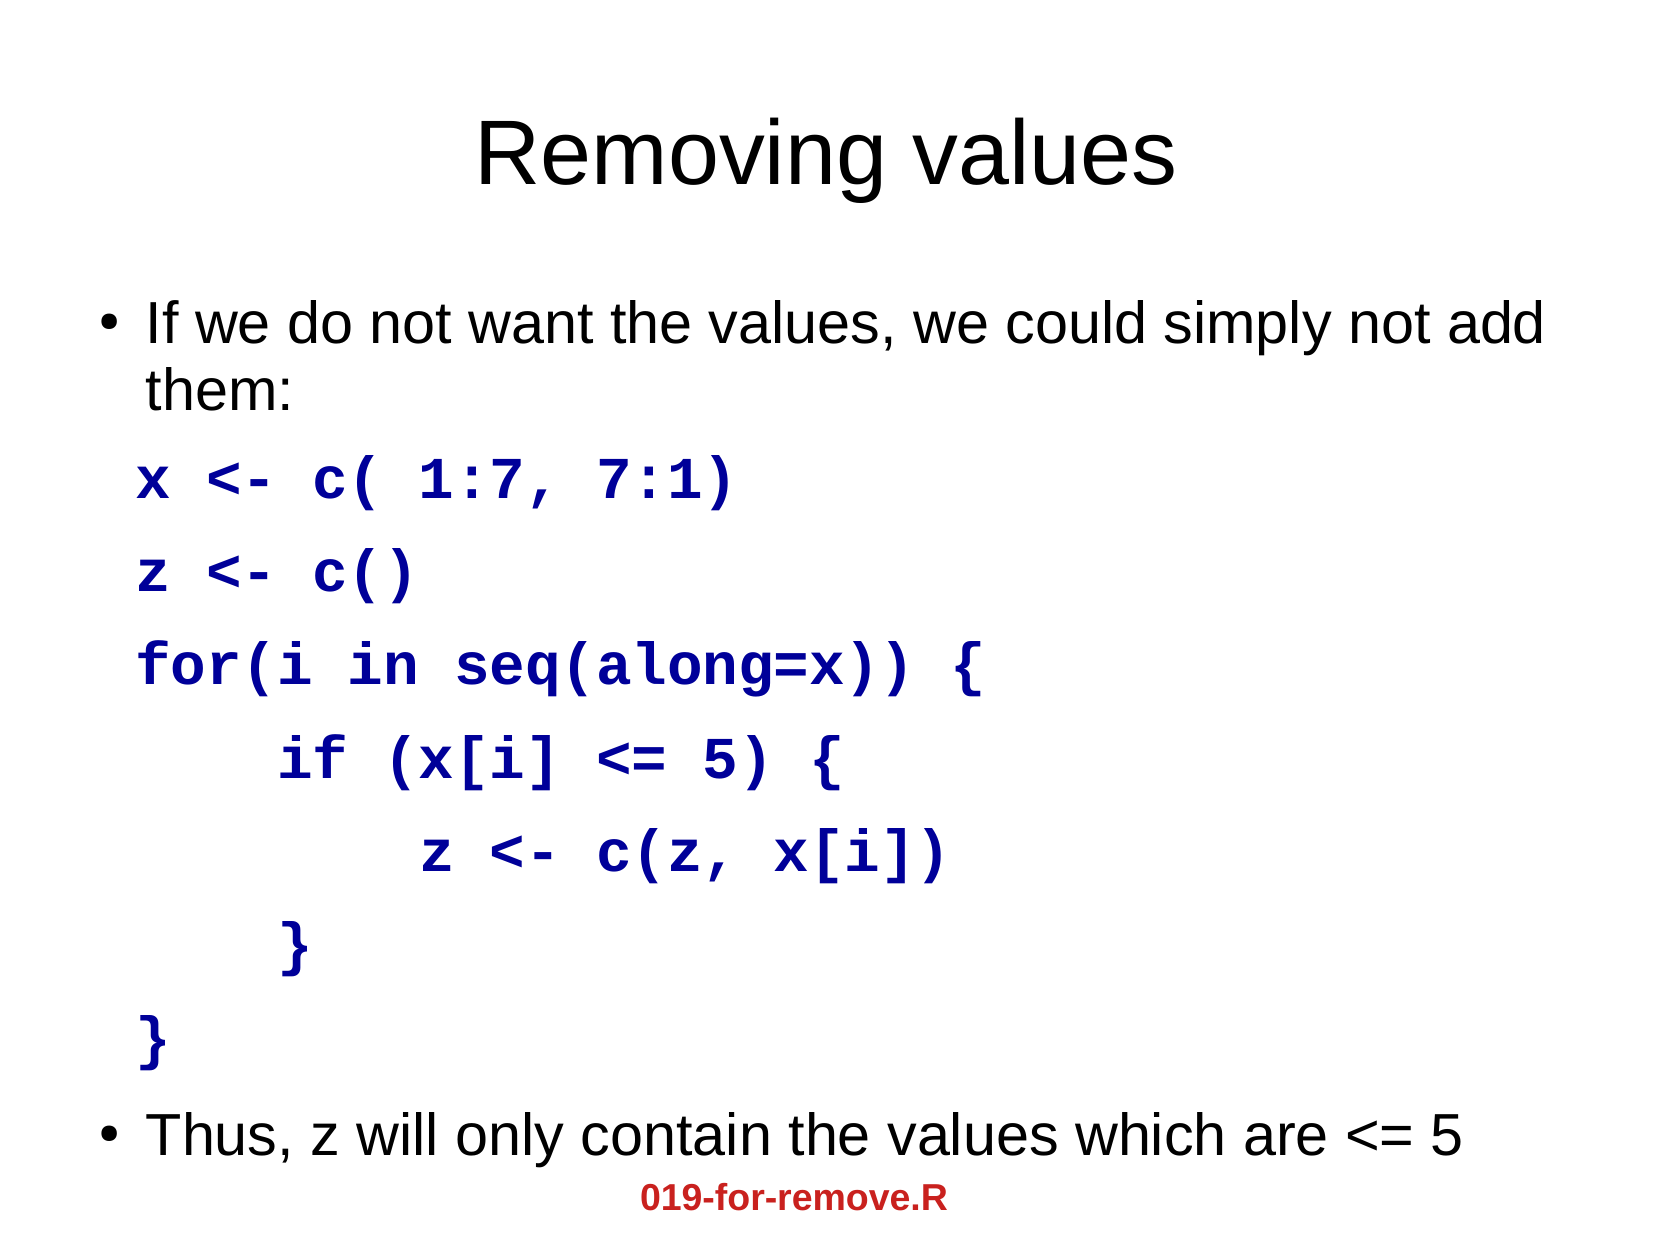

# Removing values
If we do not want the values, we could simply not add them:
x <- c( 1:7, 7:1)
z <- c()
for(i in seq(along=x)) {
 if (x[i] <= 5) {
 z <- c(z, x[i])
 }
}
Thus, z will only contain the values which are <= 5
019-for-remove.R